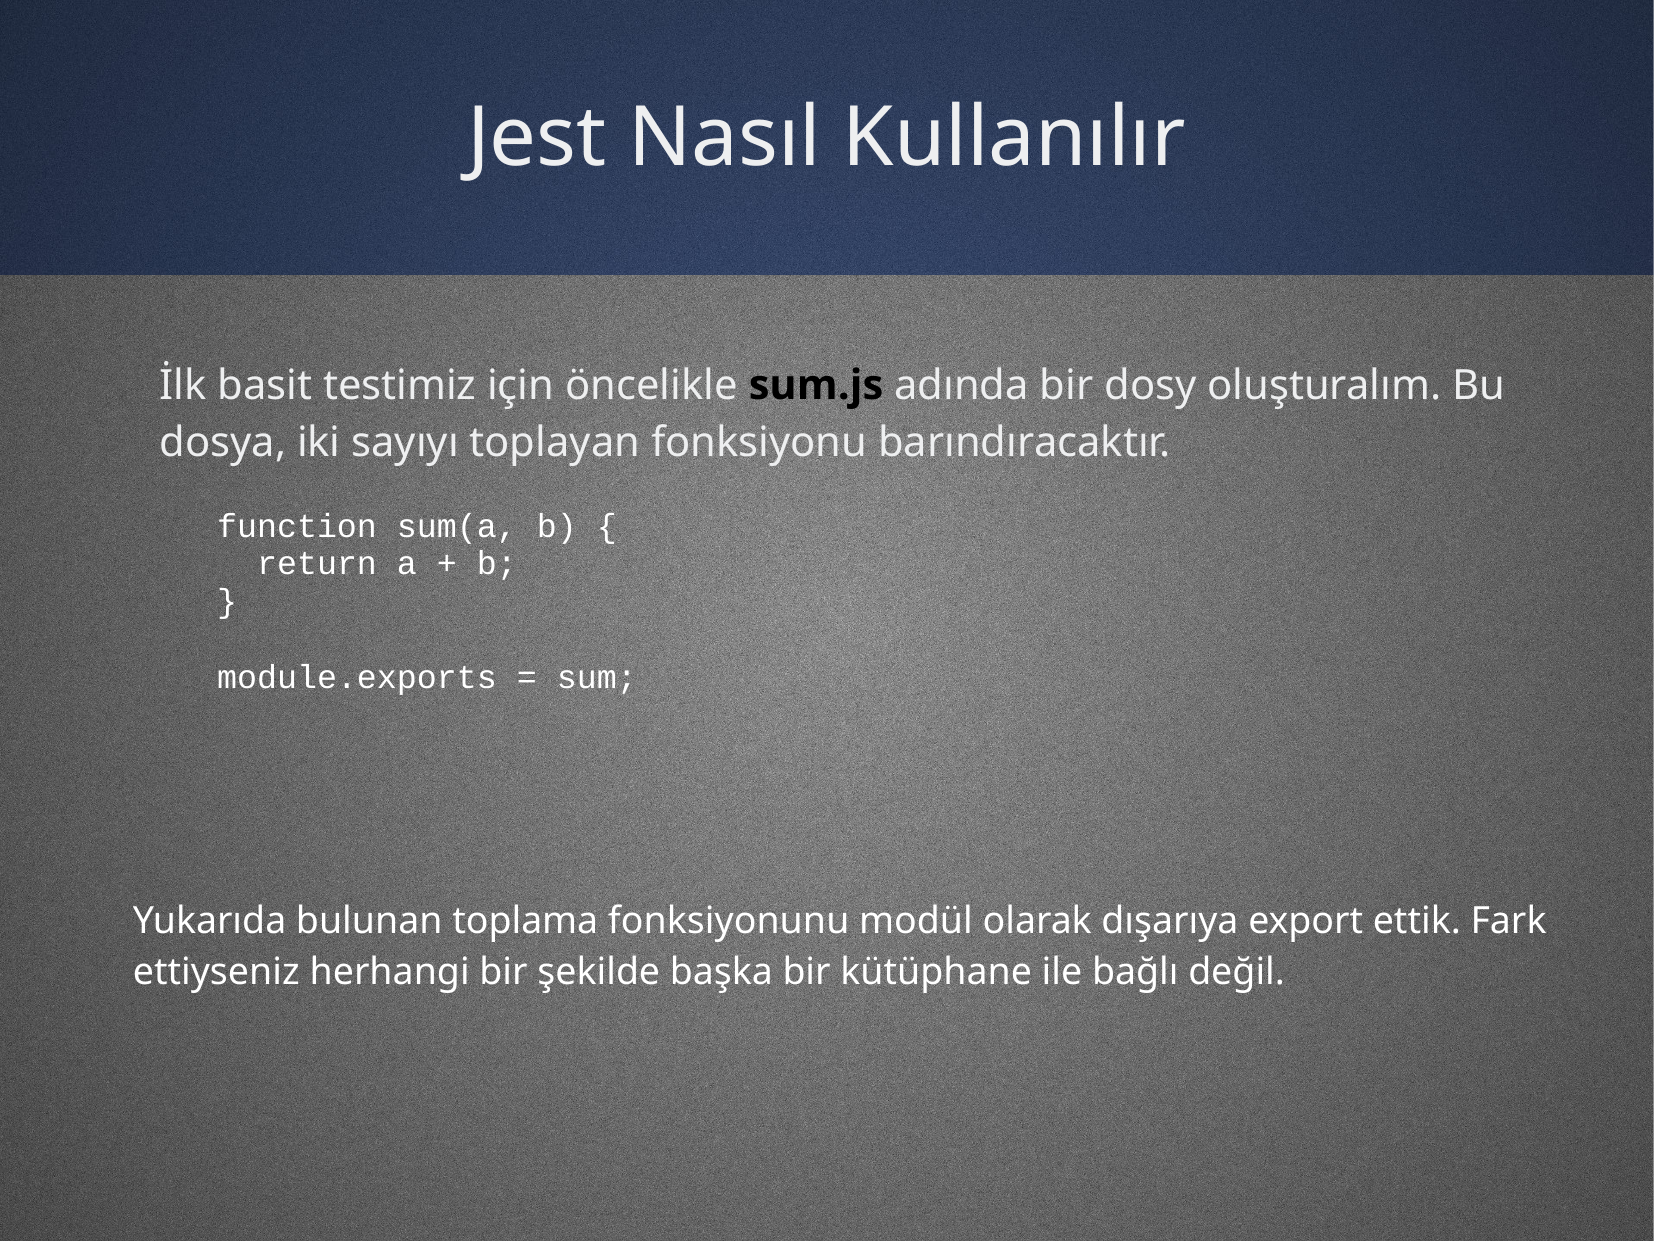

# Jest Nasıl Kullanılır
İlk basit testimiz için öncelikle sum.js adında bir dosy oluşturalım. Bu dosya, iki sayıyı toplayan fonksiyonu barındıracaktır.
function sum(a, b) {
 return a + b;
}
module.exports = sum;
Yukarıda bulunan toplama fonksiyonunu modül olarak dışarıya export ettik. Fark ettiyseniz herhangi bir şekilde başka bir kütüphane ile bağlı değil.